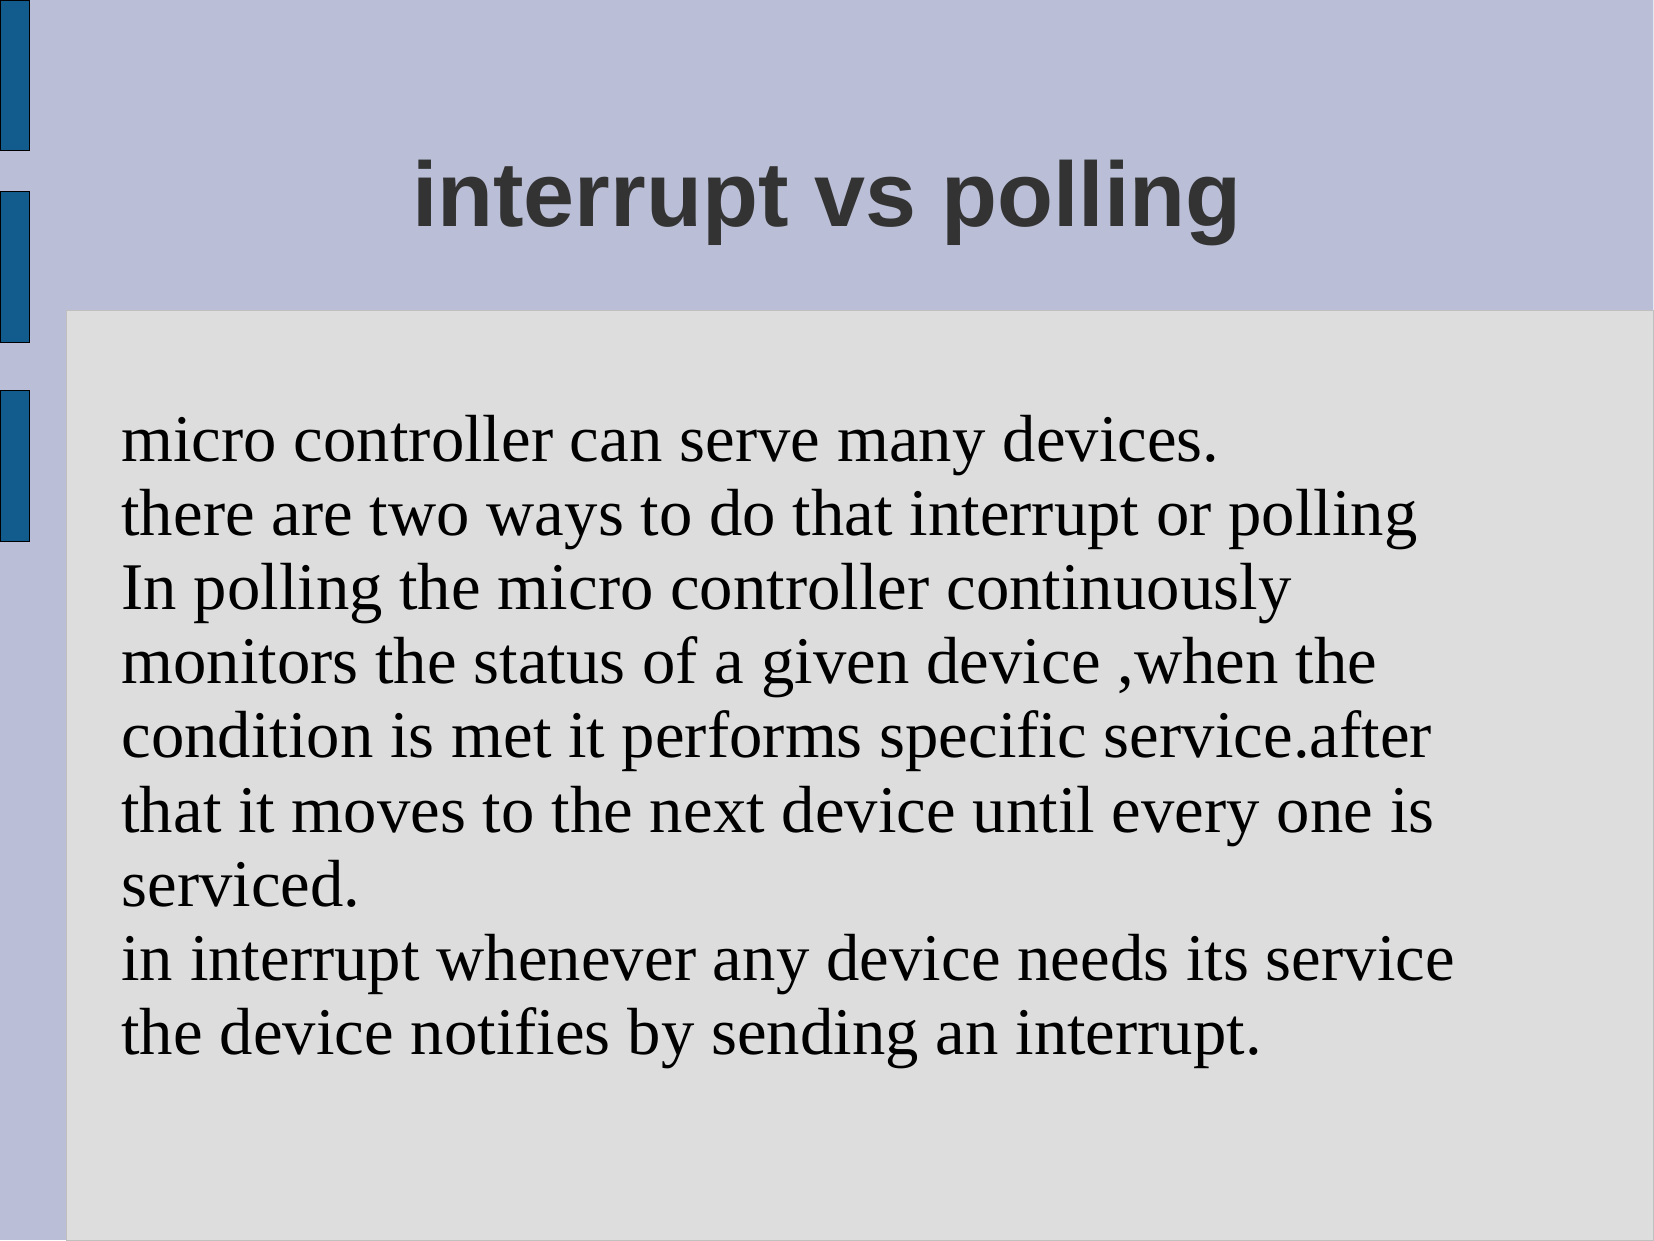

# interrupt vs polling
micro controller can serve many devices.				there are two ways to do that interrupt or polling
In polling the micro controller continuously	monitors the status of a given device ,when the condition is met it performs specific service.after 	that it moves to the next device until every one is serviced.
in interrupt whenever any device needs its service the device notifies by sending an interrupt.